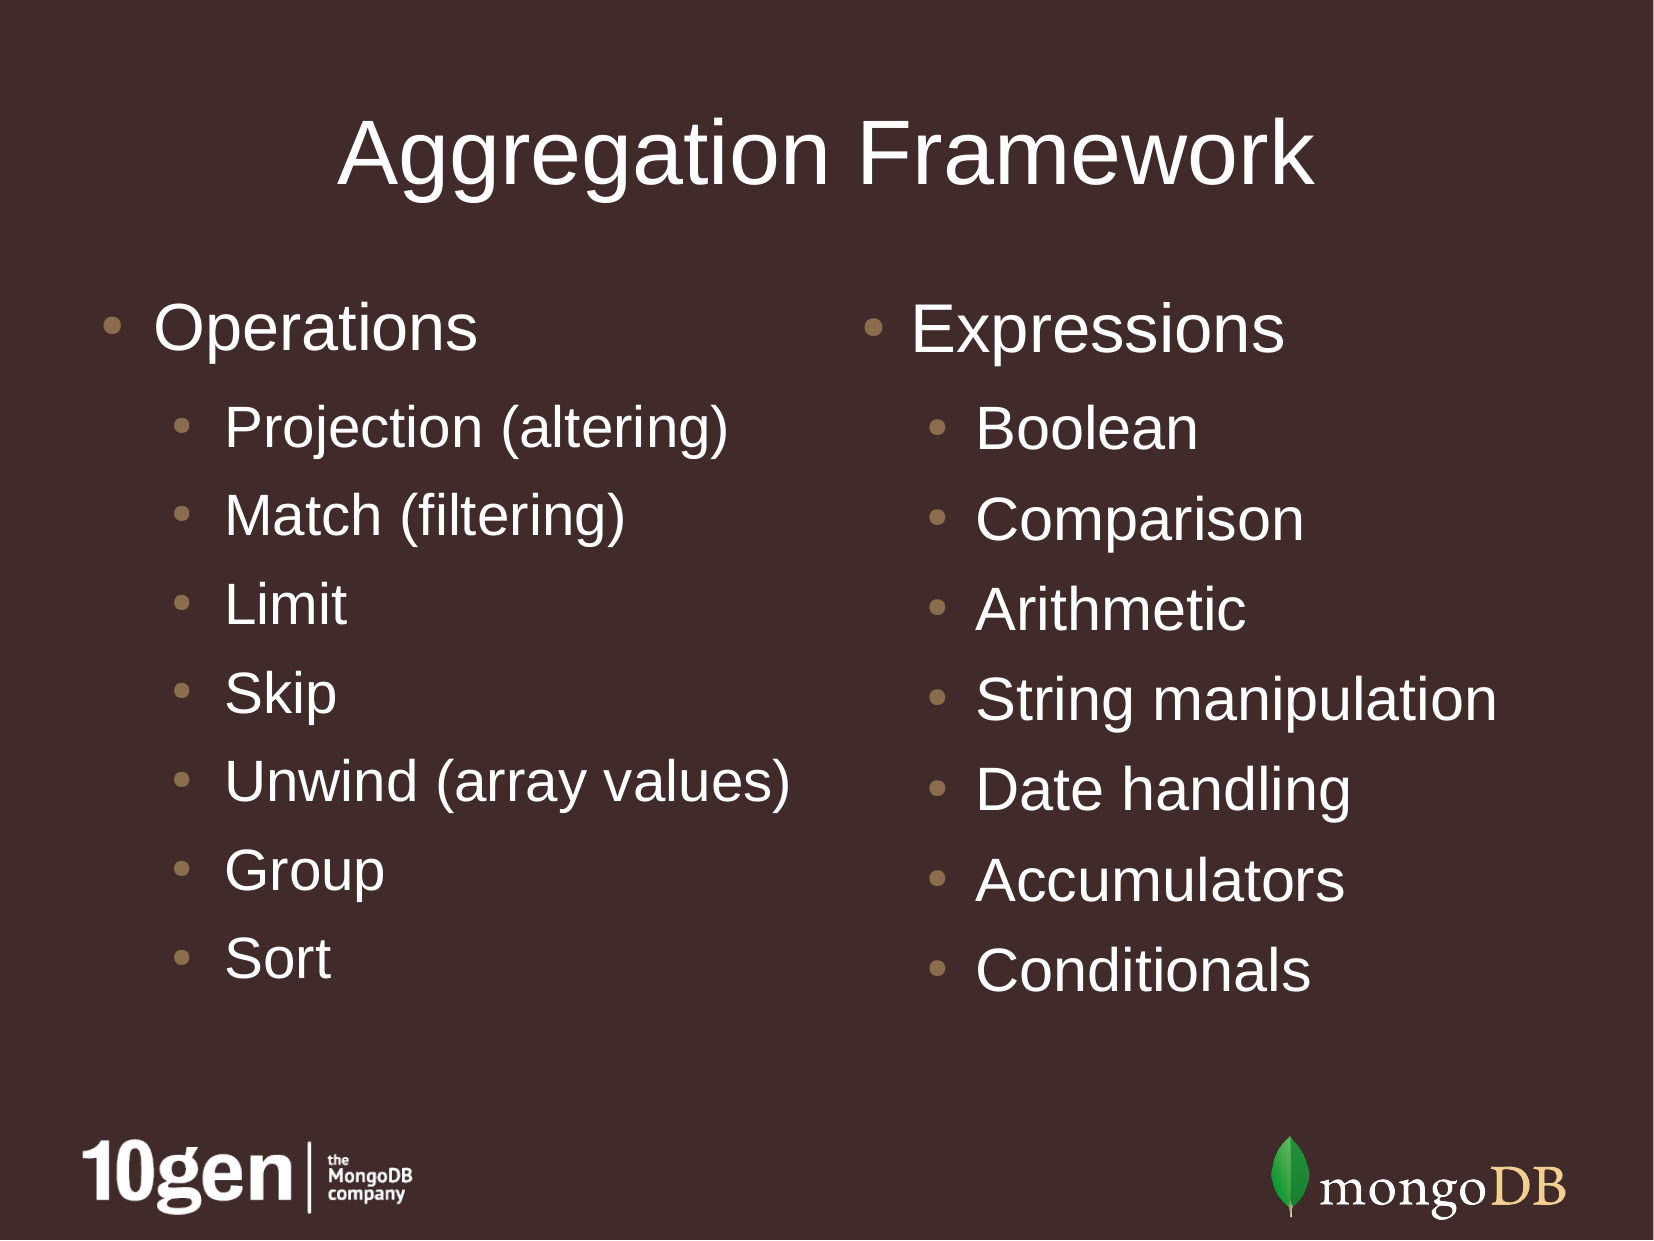

# Aggregation Framework
Operations
Projection (altering)
Match (filtering)
Limit
Skip
Unwind (array values)
Group
Sort
Expressions
Boolean
Comparison
Arithmetic
String manipulation
Date handling
Accumulators
Conditionals